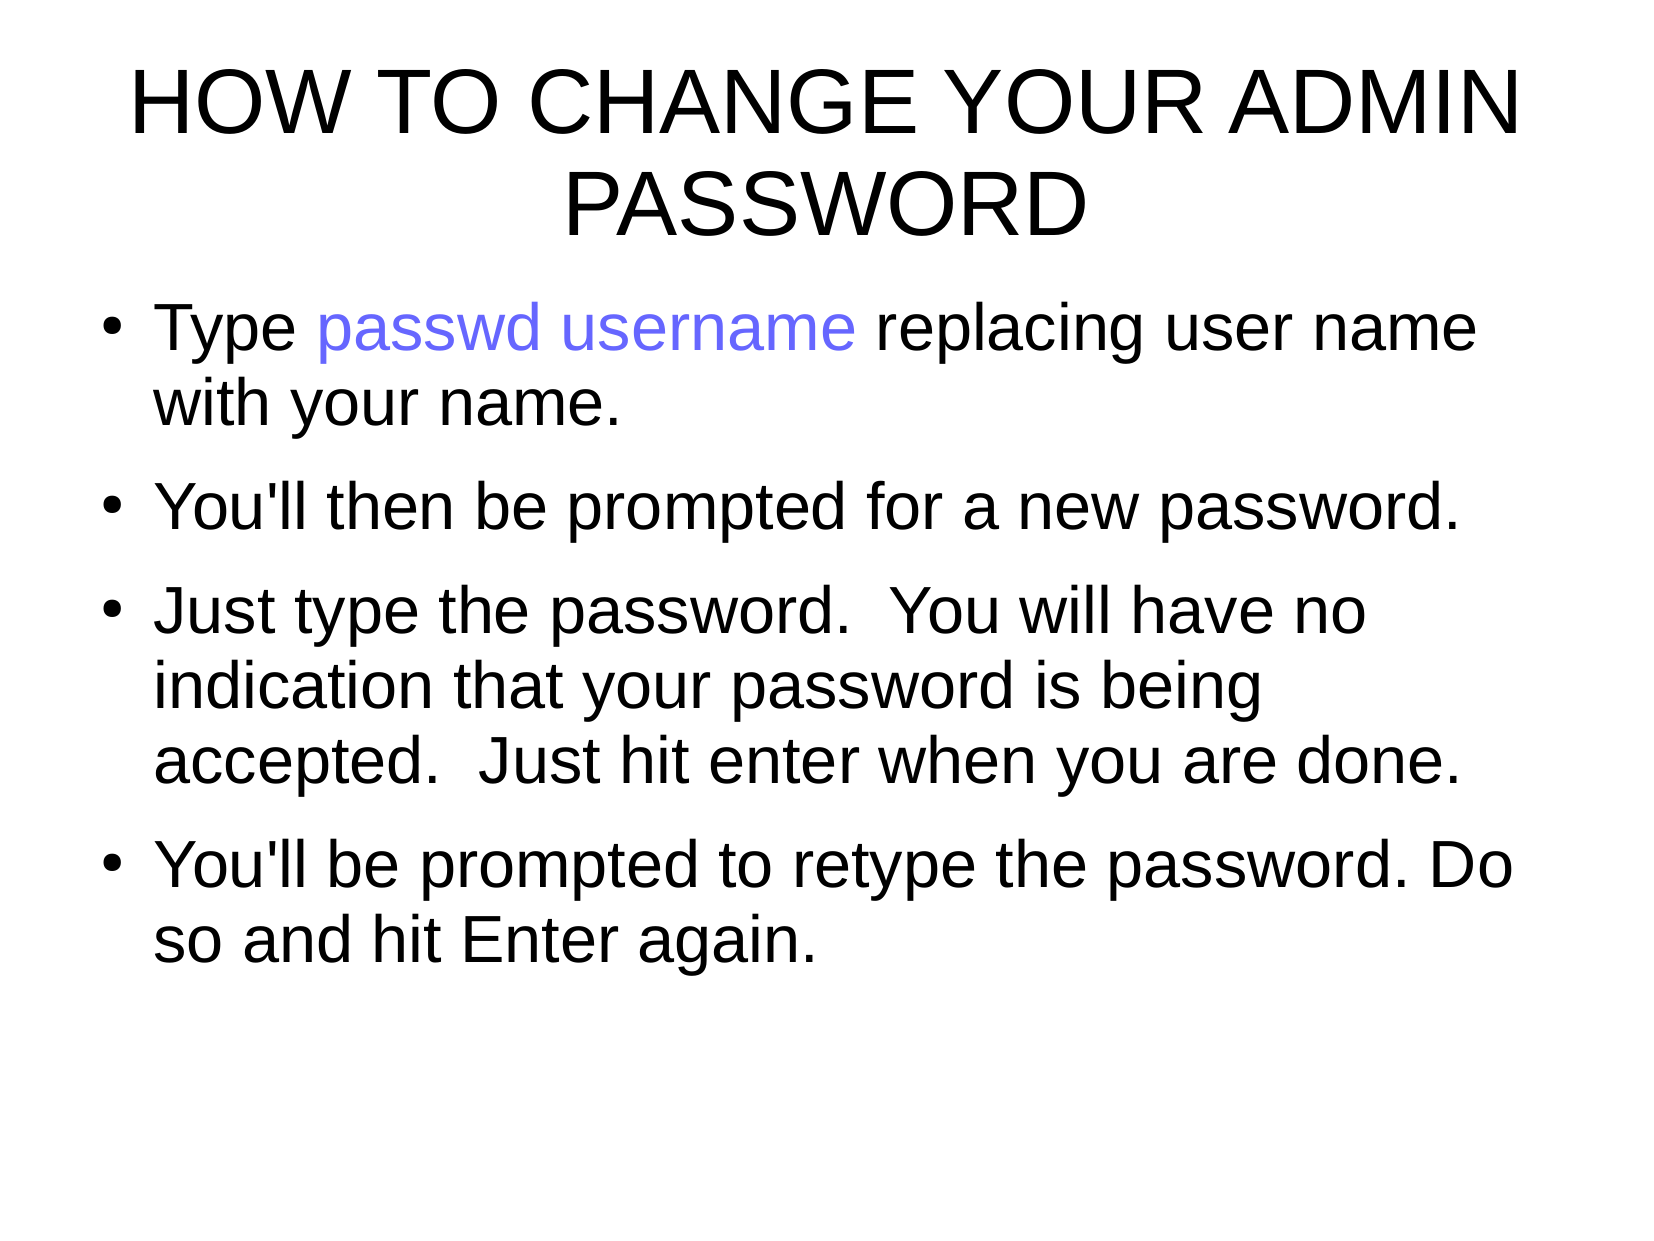

# HOW TO CHANGE YOUR ADMIN PASSWORD
Type passwd username replacing user name with your name.
You'll then be prompted for a new password.
Just type the password. You will have no indication that your password is being accepted. Just hit enter when you are done.
You'll be prompted to retype the password. Do so and hit Enter again.